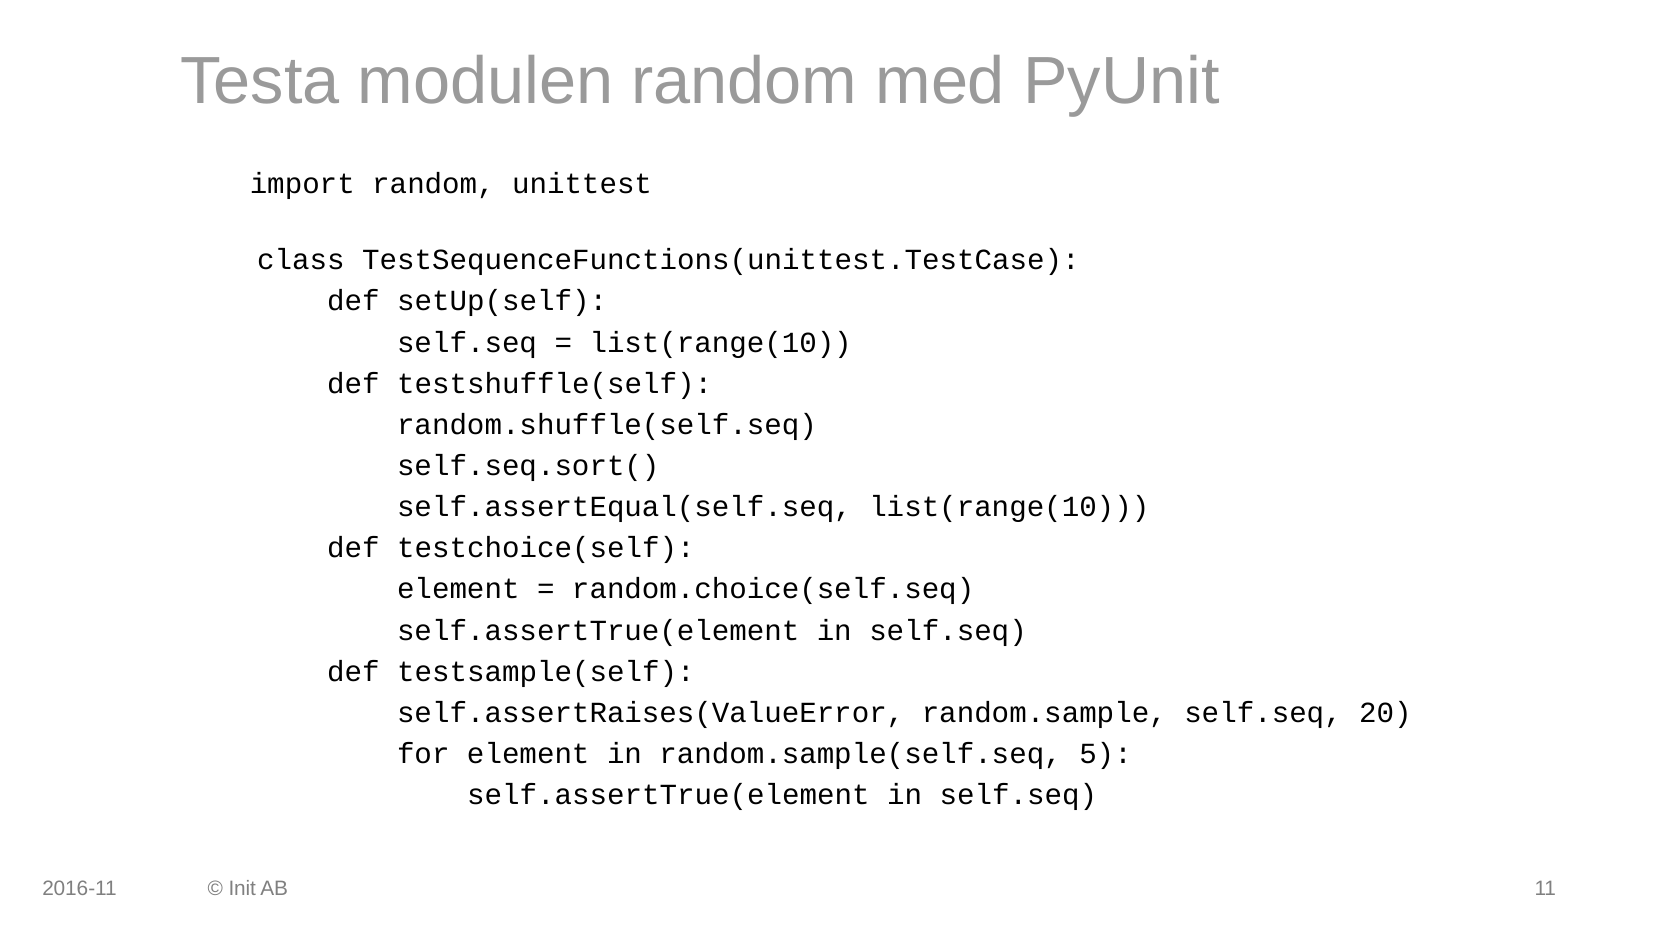

Testa modulen random med PyUnit
 import random, unittest
class TestSequenceFunctions(unittest.TestCase):
 def setUp(self):
 self.seq = list(range(10))
 def testshuffle(self):
 random.shuffle(self.seq)
 self.seq.sort()
 self.assertEqual(self.seq, list(range(10)))
 def testchoice(self):
 element = random.choice(self.seq)
 self.assertTrue(element in self.seq)
 def testsample(self):
 self.assertRaises(ValueError, random.sample, self.seq, 20)
 for element in random.sample(self.seq, 5):
 self.assertTrue(element in self.seq)
2016-11
© Init AB